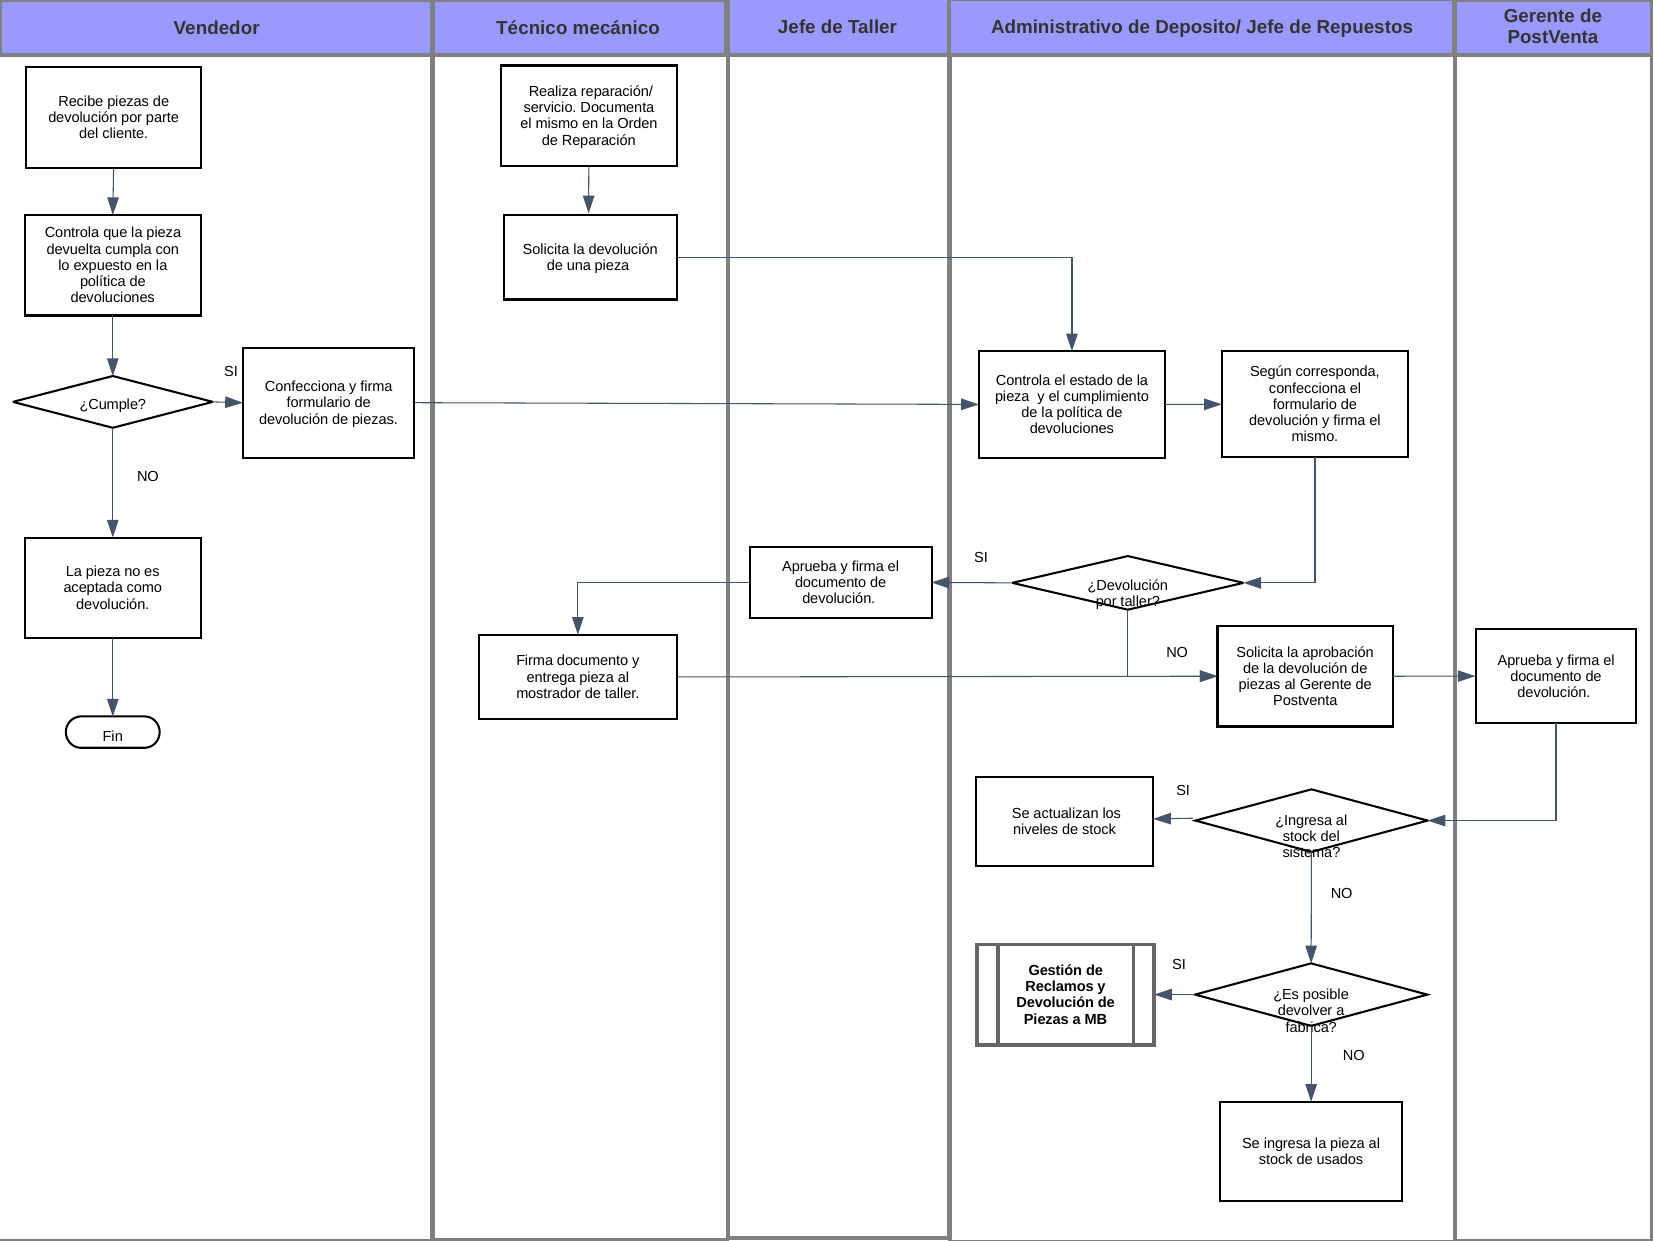

Gerente de PostVenta
Jefe de Taller
Administrativo de Deposito/ Jefe de Repuestos
Técnico mecánico
Vendedor
 Realiza reparación/ servicio. Documenta el mismo en la Orden de Reparación
Recibe piezas de devolución por parte del cliente.
Controla que la pieza devuelta cumpla con lo expuesto en la política de devoluciones
Solicita la devolución de una pieza
Confecciona y firma formulario de devolución de piezas.
Según corresponda, confecciona el formulario de devolución y firma el mismo.
Controla el estado de la pieza y el cumplimiento de la política de devoluciones
SI
¿Cumple?
NO
La pieza no es aceptada como devolución.
SI
Aprueba y firma el documento de devolución.
¿Devolución por taller?
Solicita la aprobación de la devolución de piezas al Gerente de Postventa
Aprueba y firma el documento de devolución.
Firma documento y entrega pieza al mostrador de taller.
NO
Fin
SI
 Se actualizan los niveles de stock
¿Ingresa al stock del sistema?
NO
Gestión de Reclamos y Devolución de Piezas a MB
SI
¿Es posible devolver a fabrica?
NO
Se ingresa la pieza al stock de usados